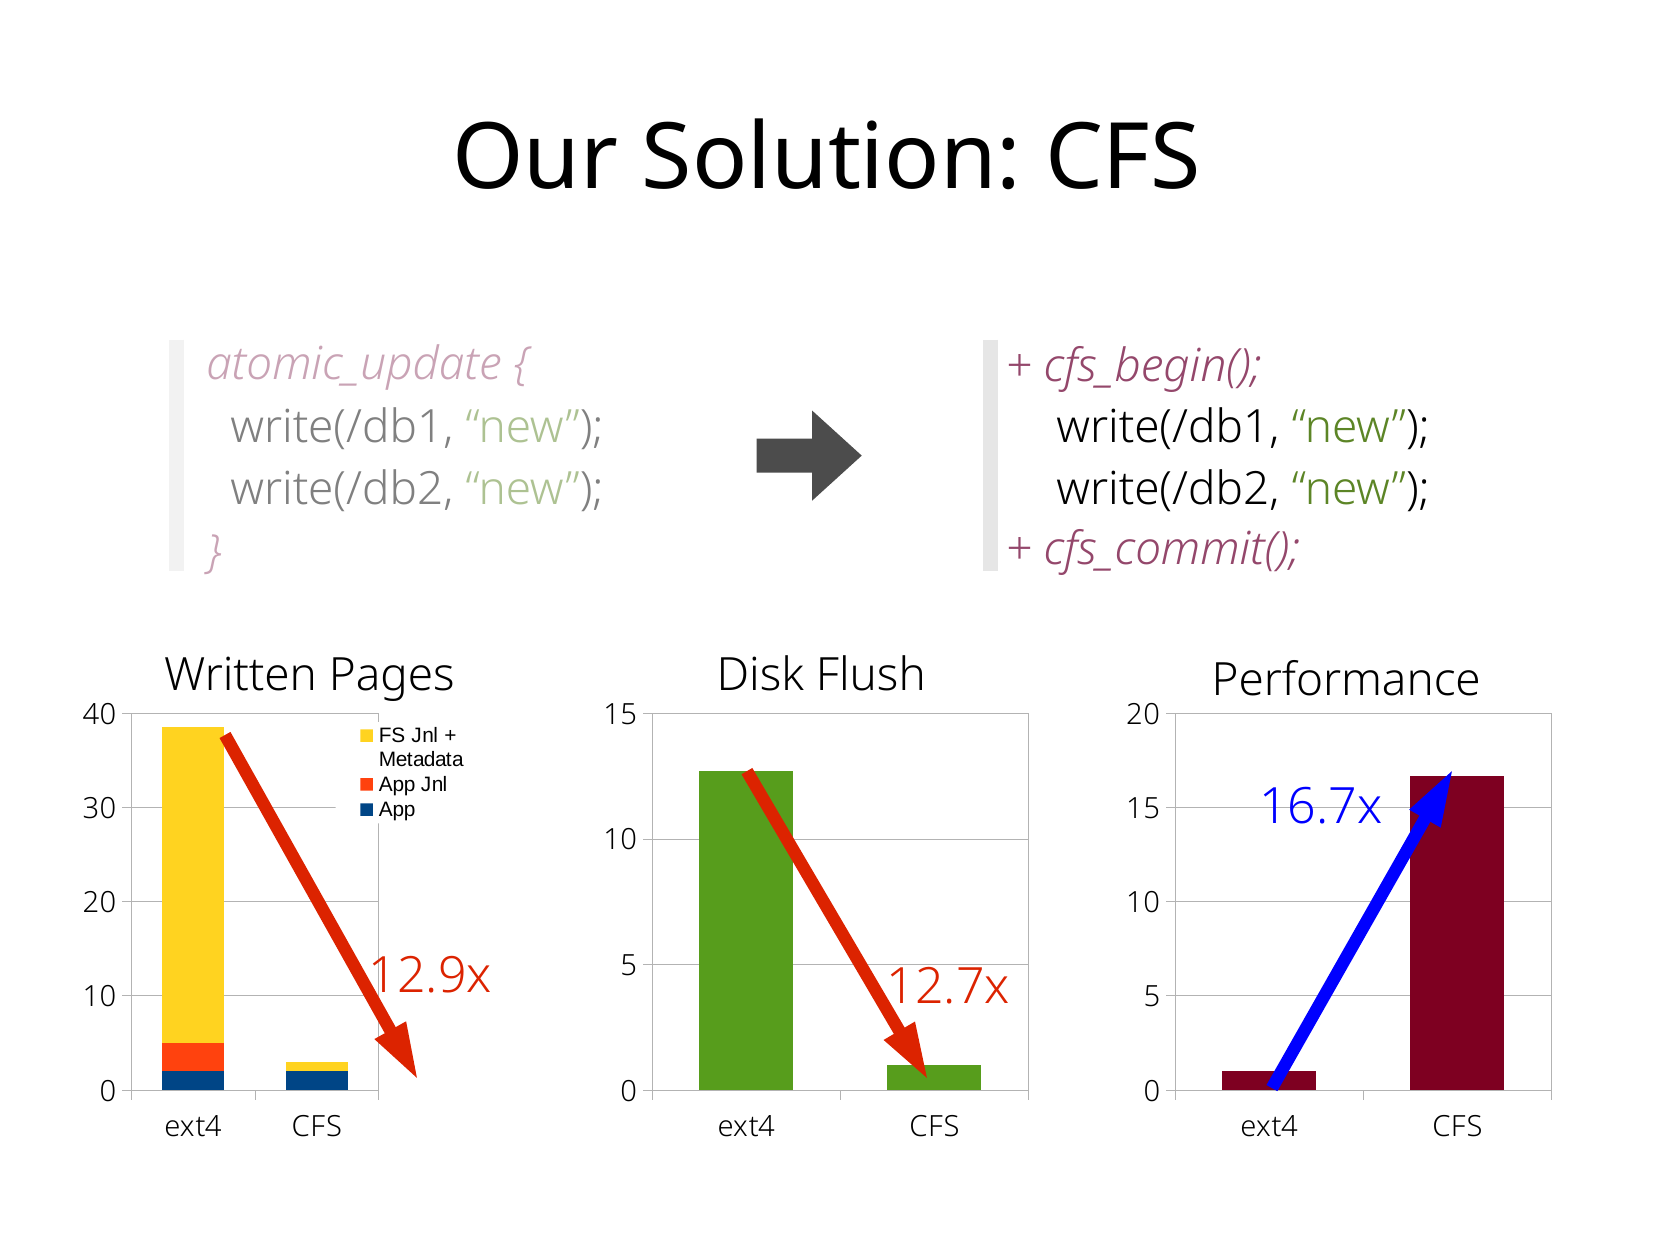

# Our Solution: CFS
atomic_update {
 write(/db1, “new”);
 write(/db2, “new”);
}
 write(/db1, “new”);
 write(/db2, “new”);
+ cfs_begin();
+ cfs_commit();
Written Pages
Disk Flush
Performance
### Chart
| Category | App | App Jnl | FS Jnl + Metadata |
|---|---|---|---|
| ext4 | 2.0 | 3.0 | 33.6 |
| CFS | 2.0 | 0.0 | 1.0 |
### Chart
| Category | Application |
|---|---|
| ext4 | 12.7 |
| CFS | 1.0 |
### Chart
| Category | Performance |
|---|---|
| ext4 | 1.0 |
| CFS | 16.7 |
16.7x
12.9x
12.7x